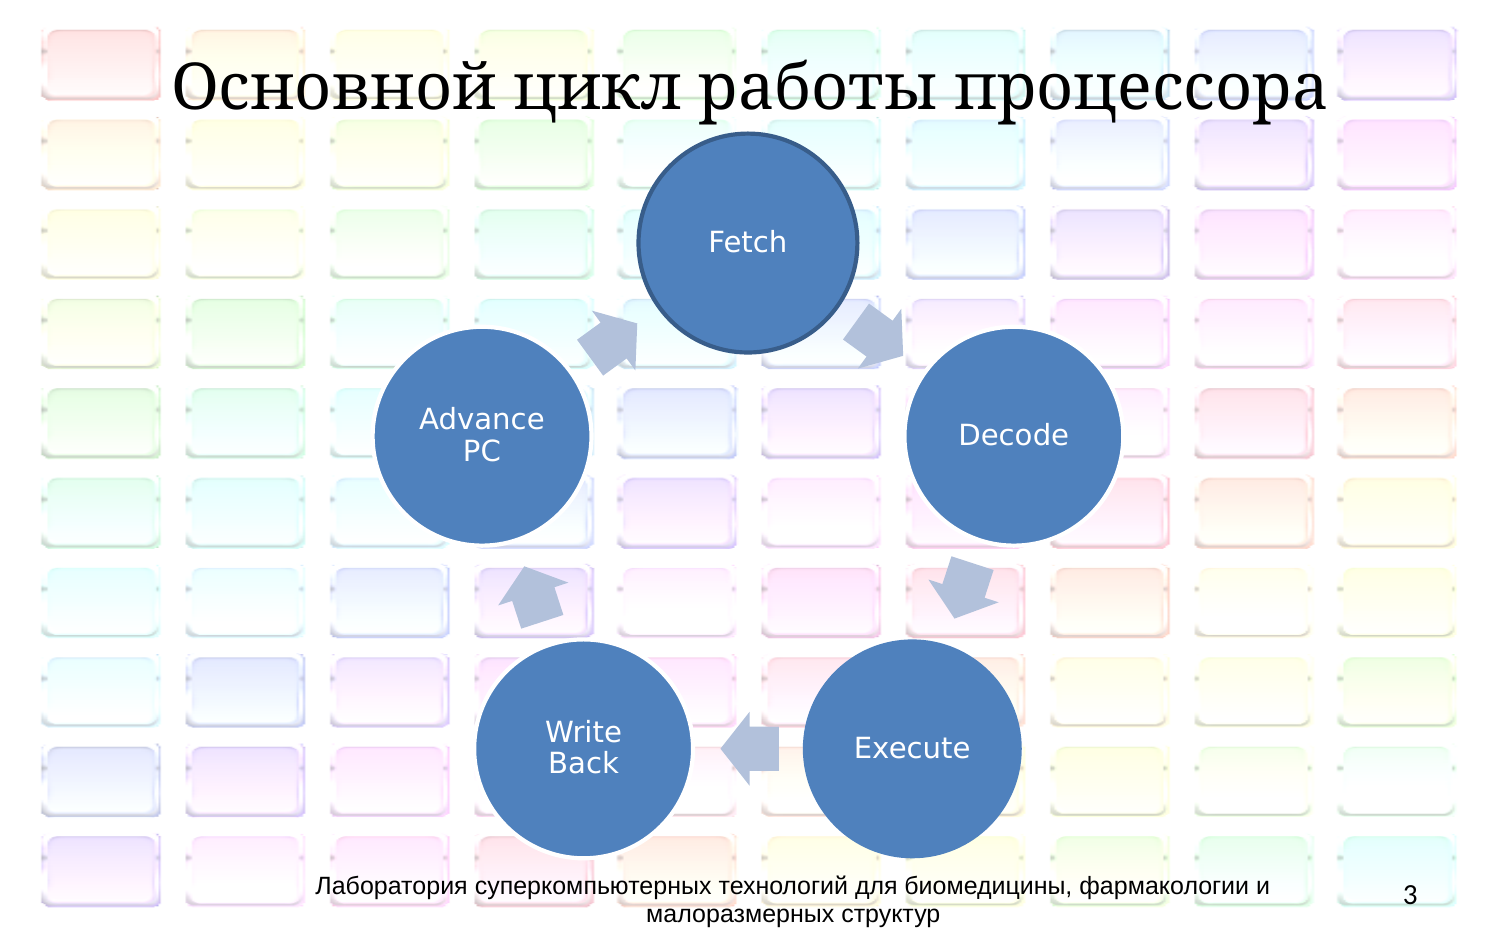

# Основной цикл работы процессора
Fetch
Advance PC
Decode
Write Back
Execute
Лаборатория суперкомпьютерных технологий для биомедицины, фармакологии и малоразмерных структур
2